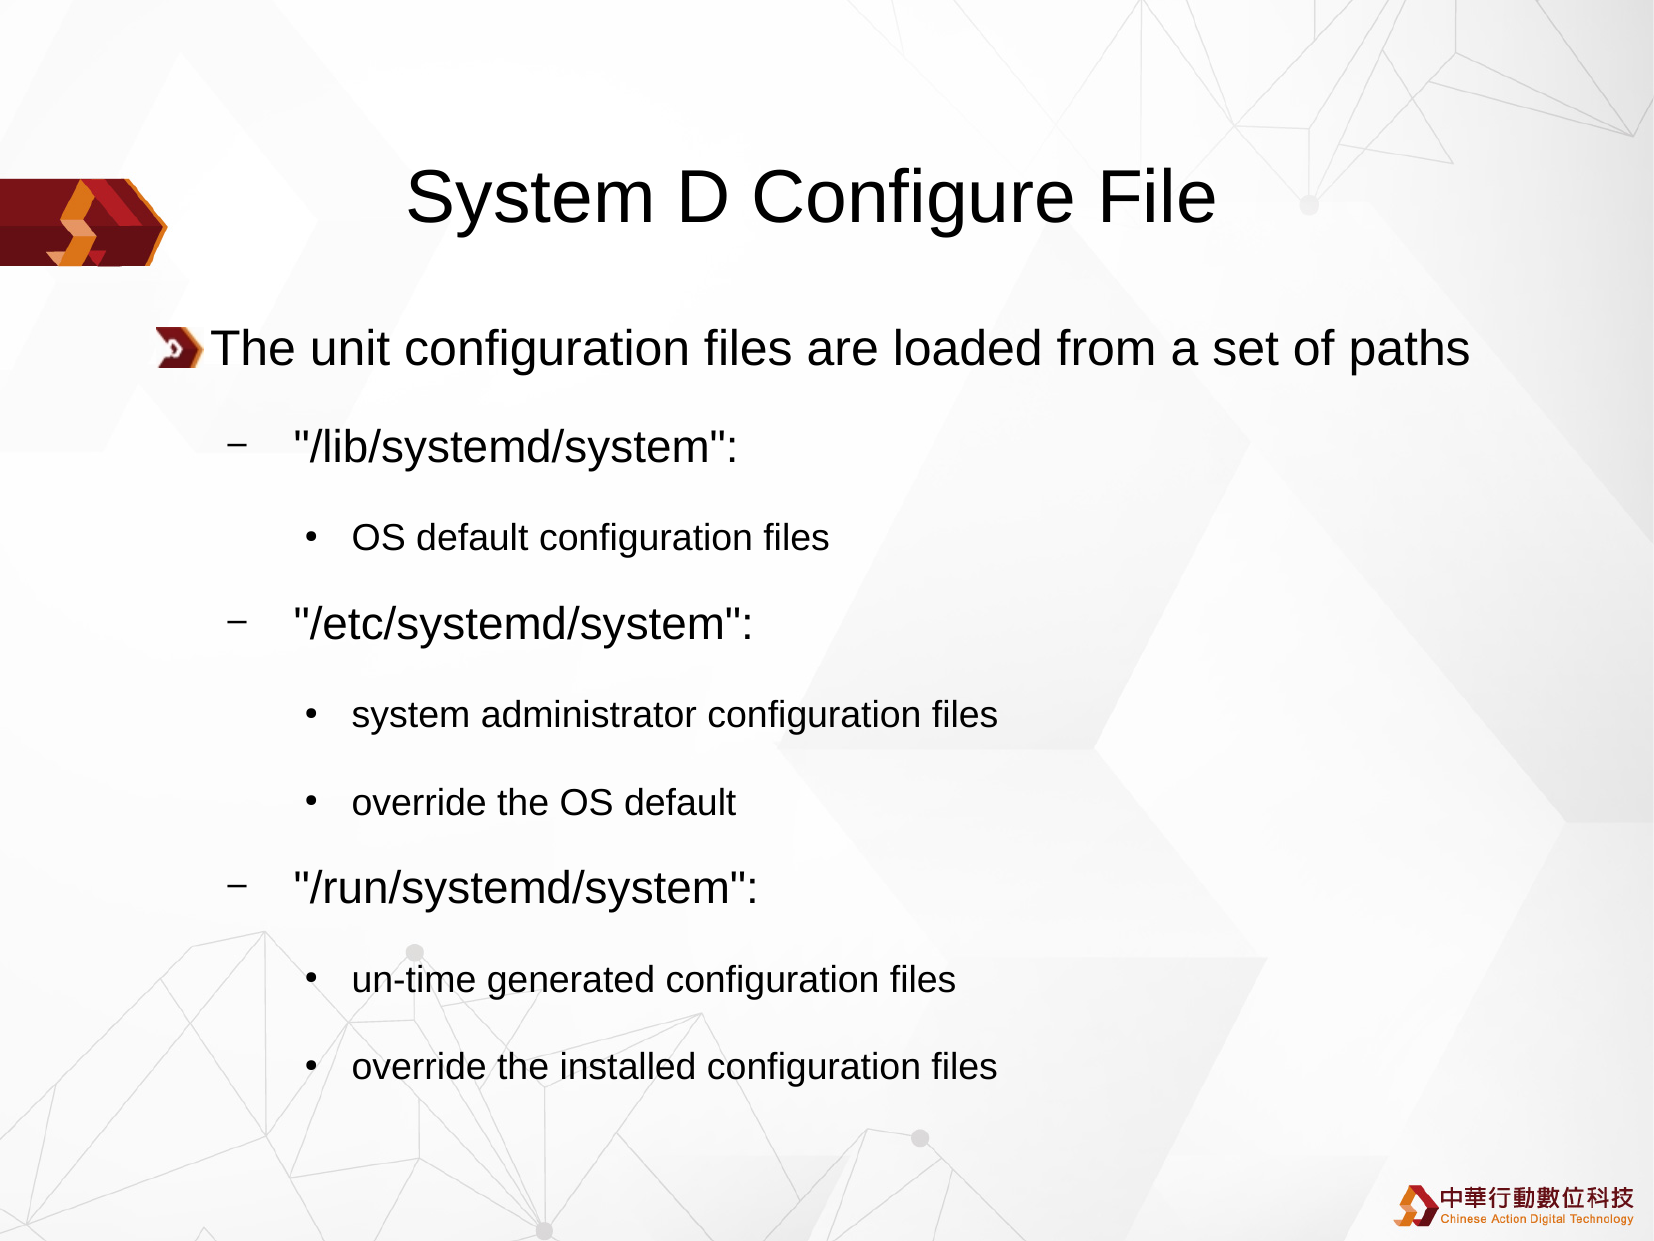

# System D Configure File
The unit configuration files are loaded from a set of paths
 "/lib/systemd/system":
OS default configuration files
 "/etc/systemd/system":
system administrator configuration files
override the OS default
 "/run/systemd/system":
un-time generated configuration files
override the installed configuration files